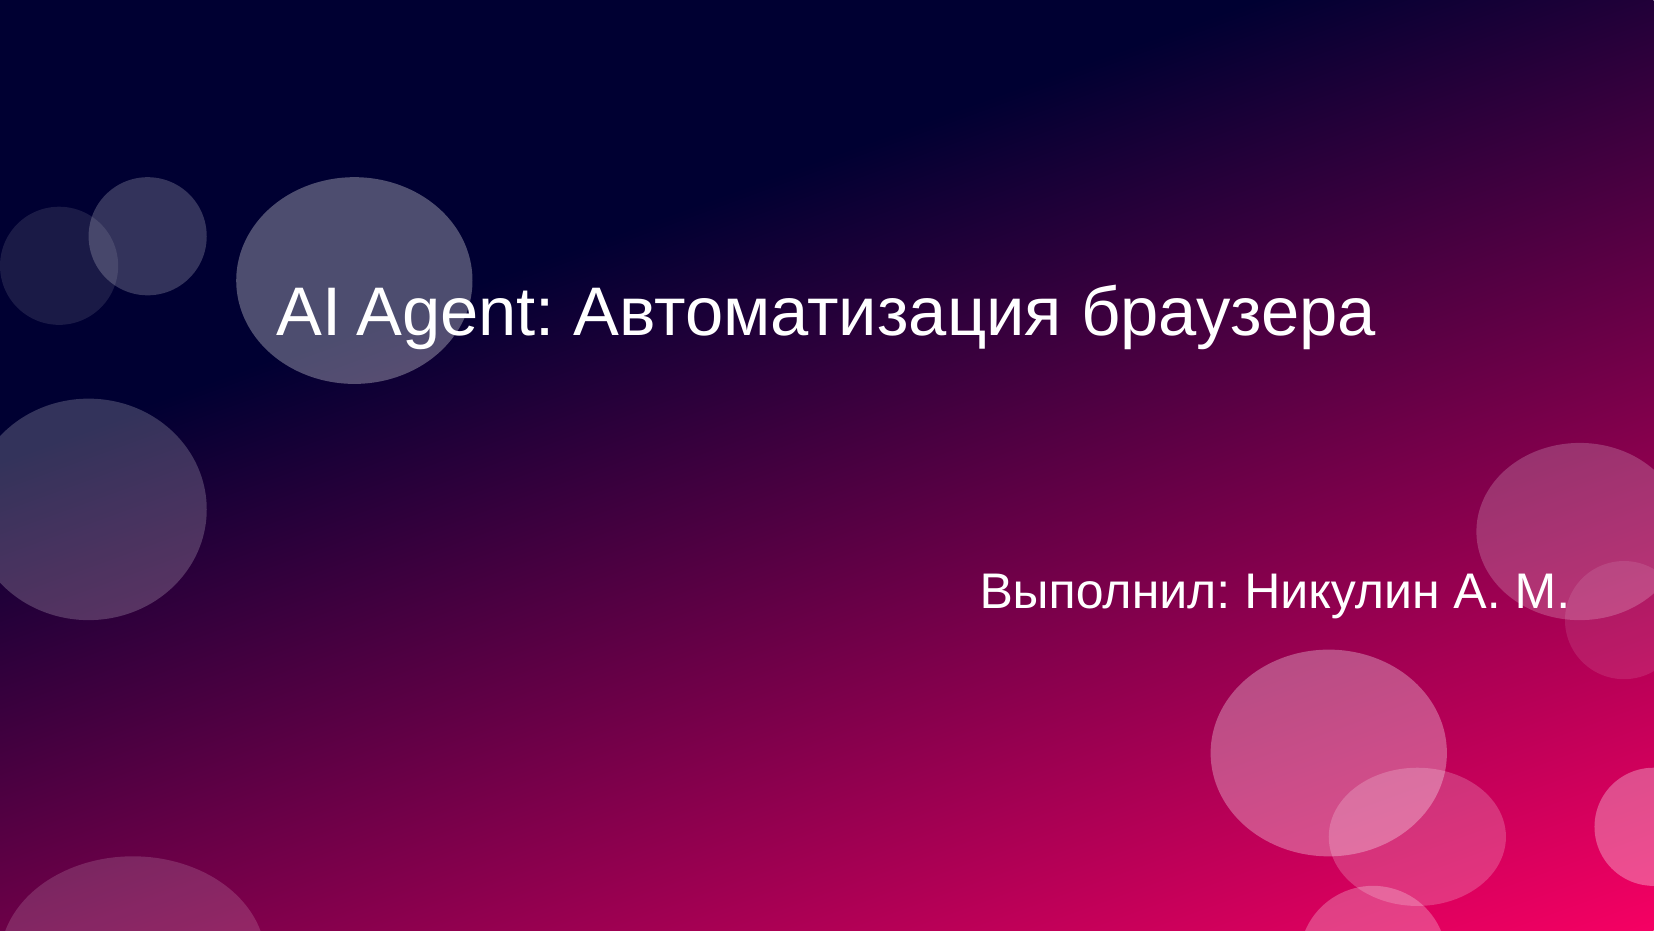

# AI Agent: Автоматизация браузера
Выполнил: Никулин А. М.